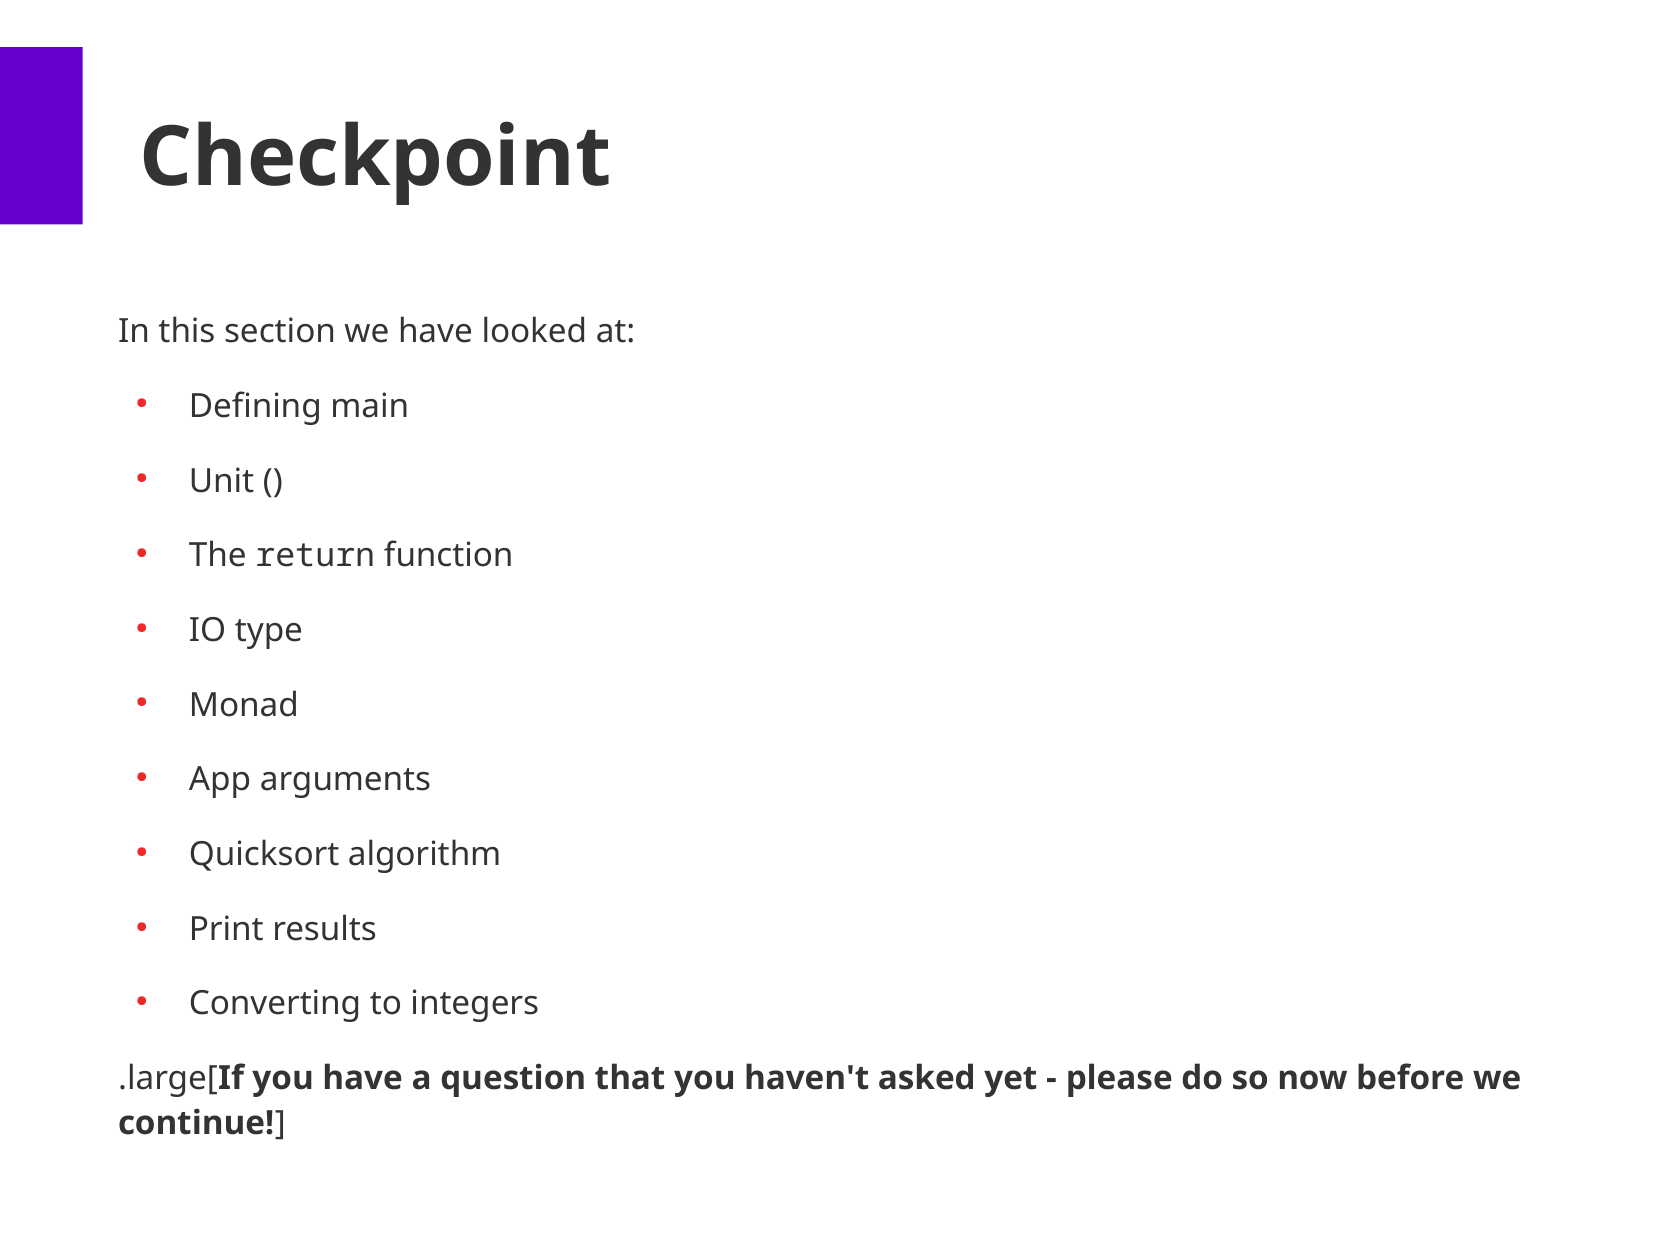

# Checkpoint
In this section we have looked at:
Defining main
Unit ()
The return function
IO type
Monad
App arguments
Quicksort algorithm
Print results
Converting to integers
.large[If you have a question that you haven't asked yet - please do so now before we continue!]